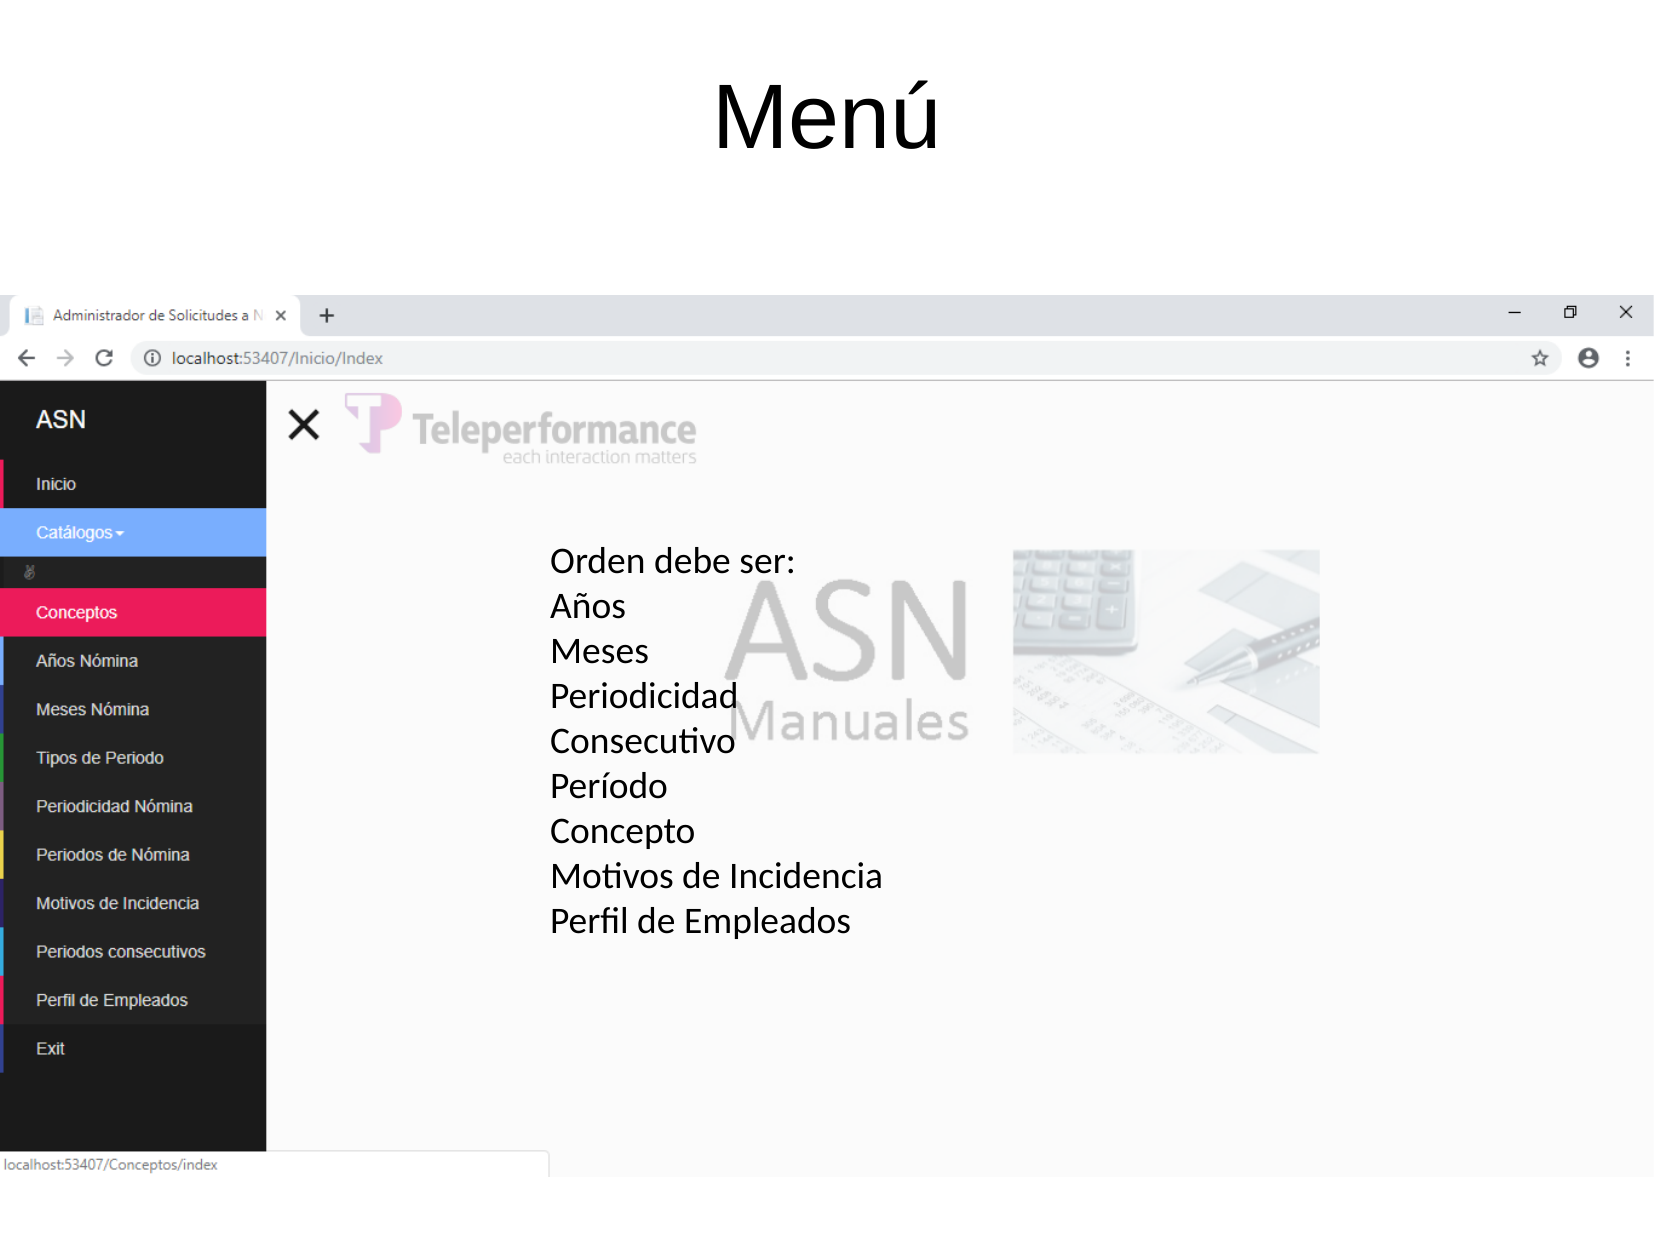

# Menú
Orden debe ser:
Años
Meses
Periodicidad
Consecutivo
Período
Concepto
Motivos de Incidencia
Perfil de Empleados